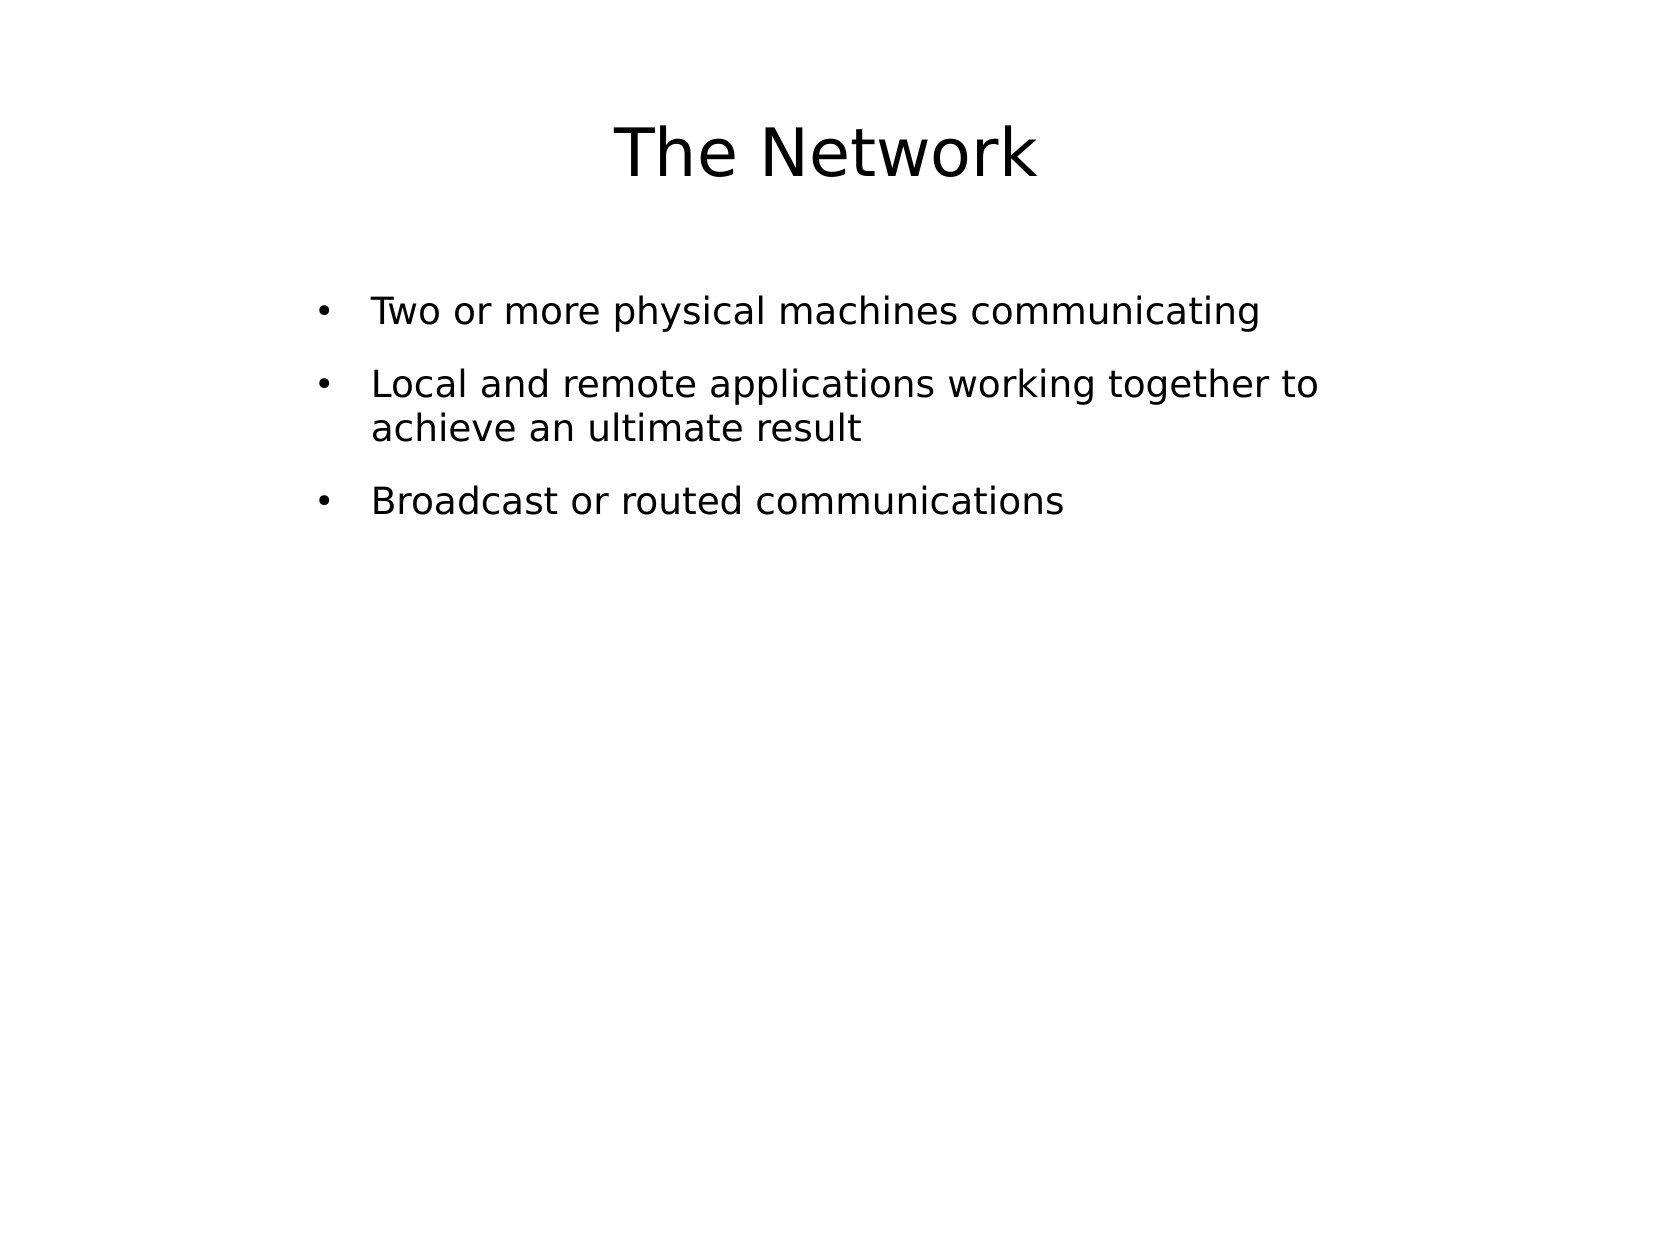

# The Network
Two or more physical machines communicating
Local and remote applications working together to achieve an ultimate result
Broadcast or routed communications